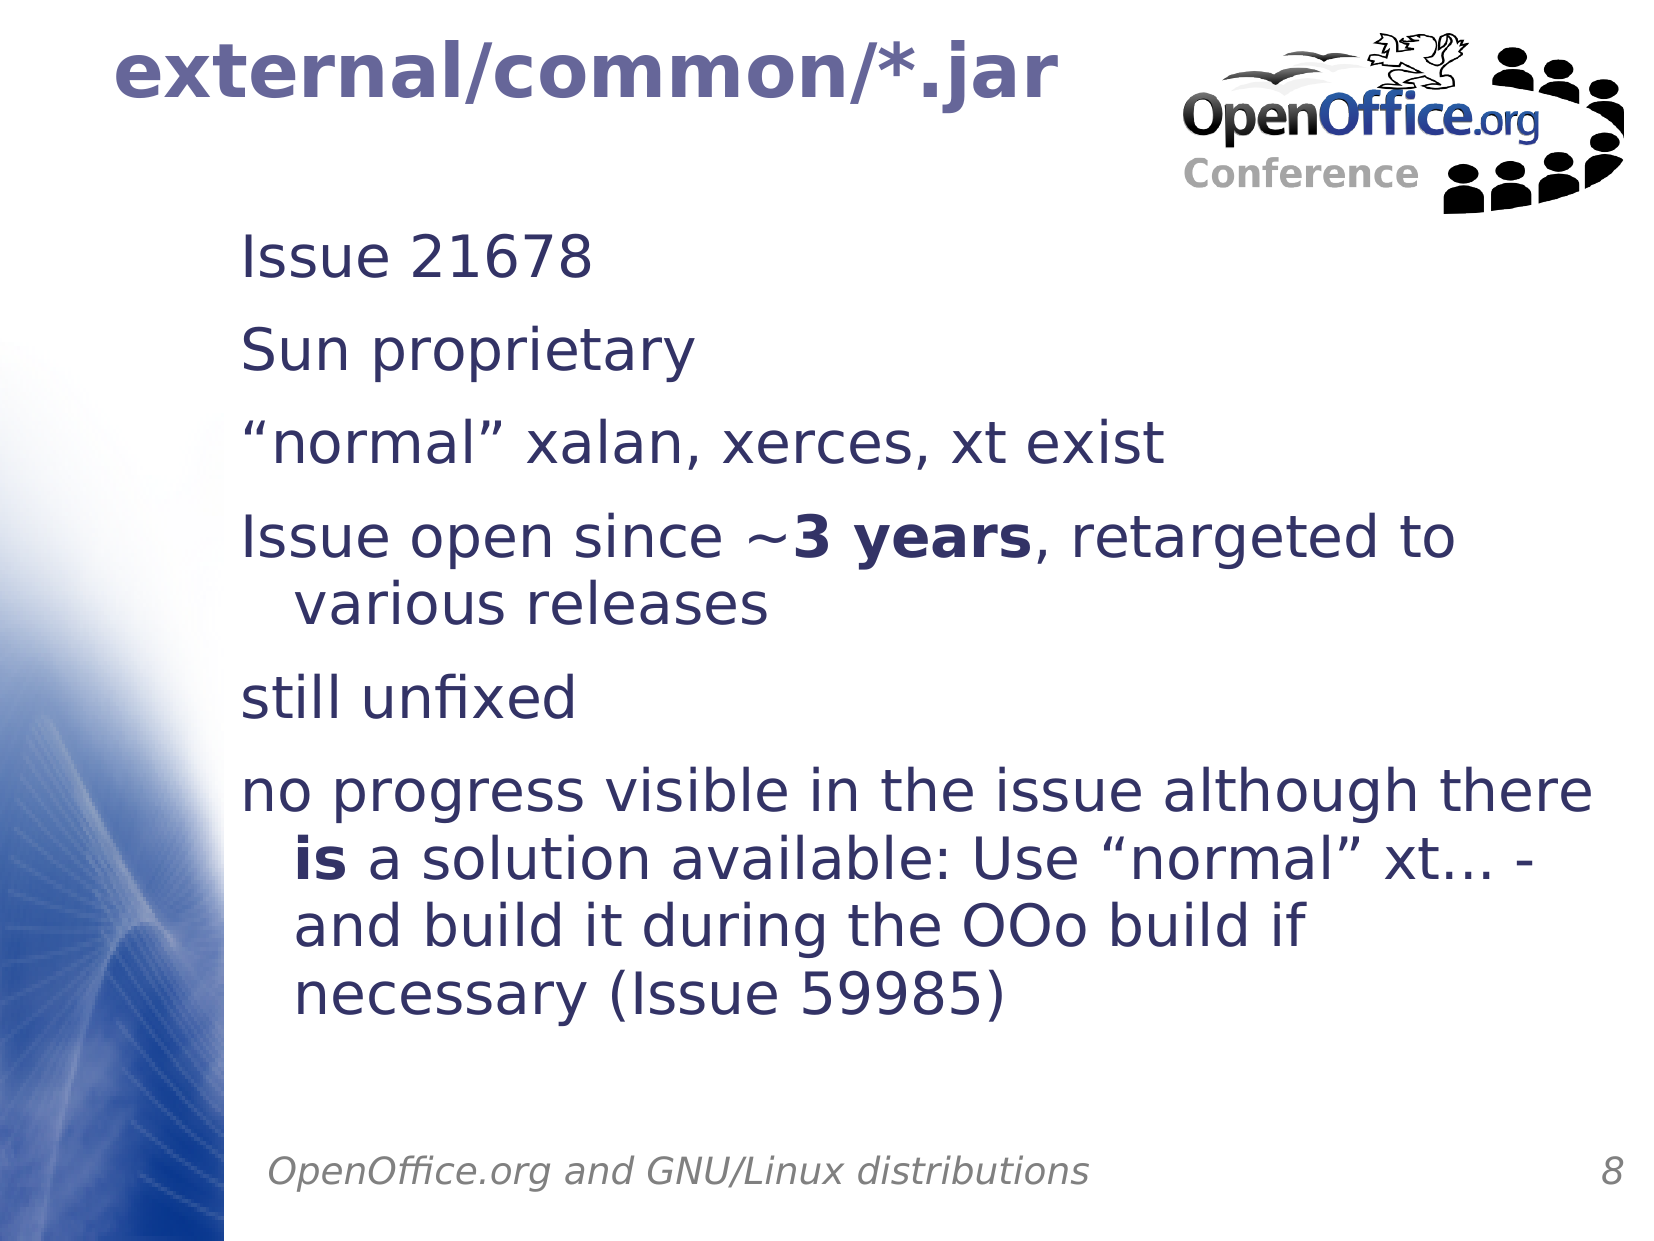

# external/common/*.jar
Issue 21678
Sun proprietary
“normal” xalan, xerces, xt exist
Issue open since ~3 years, retargeted to various releases
still unfixed
no progress visible in the issue although there is a solution available: Use “normal” xt... - and build it during the OOo build if necessary (Issue 59985)